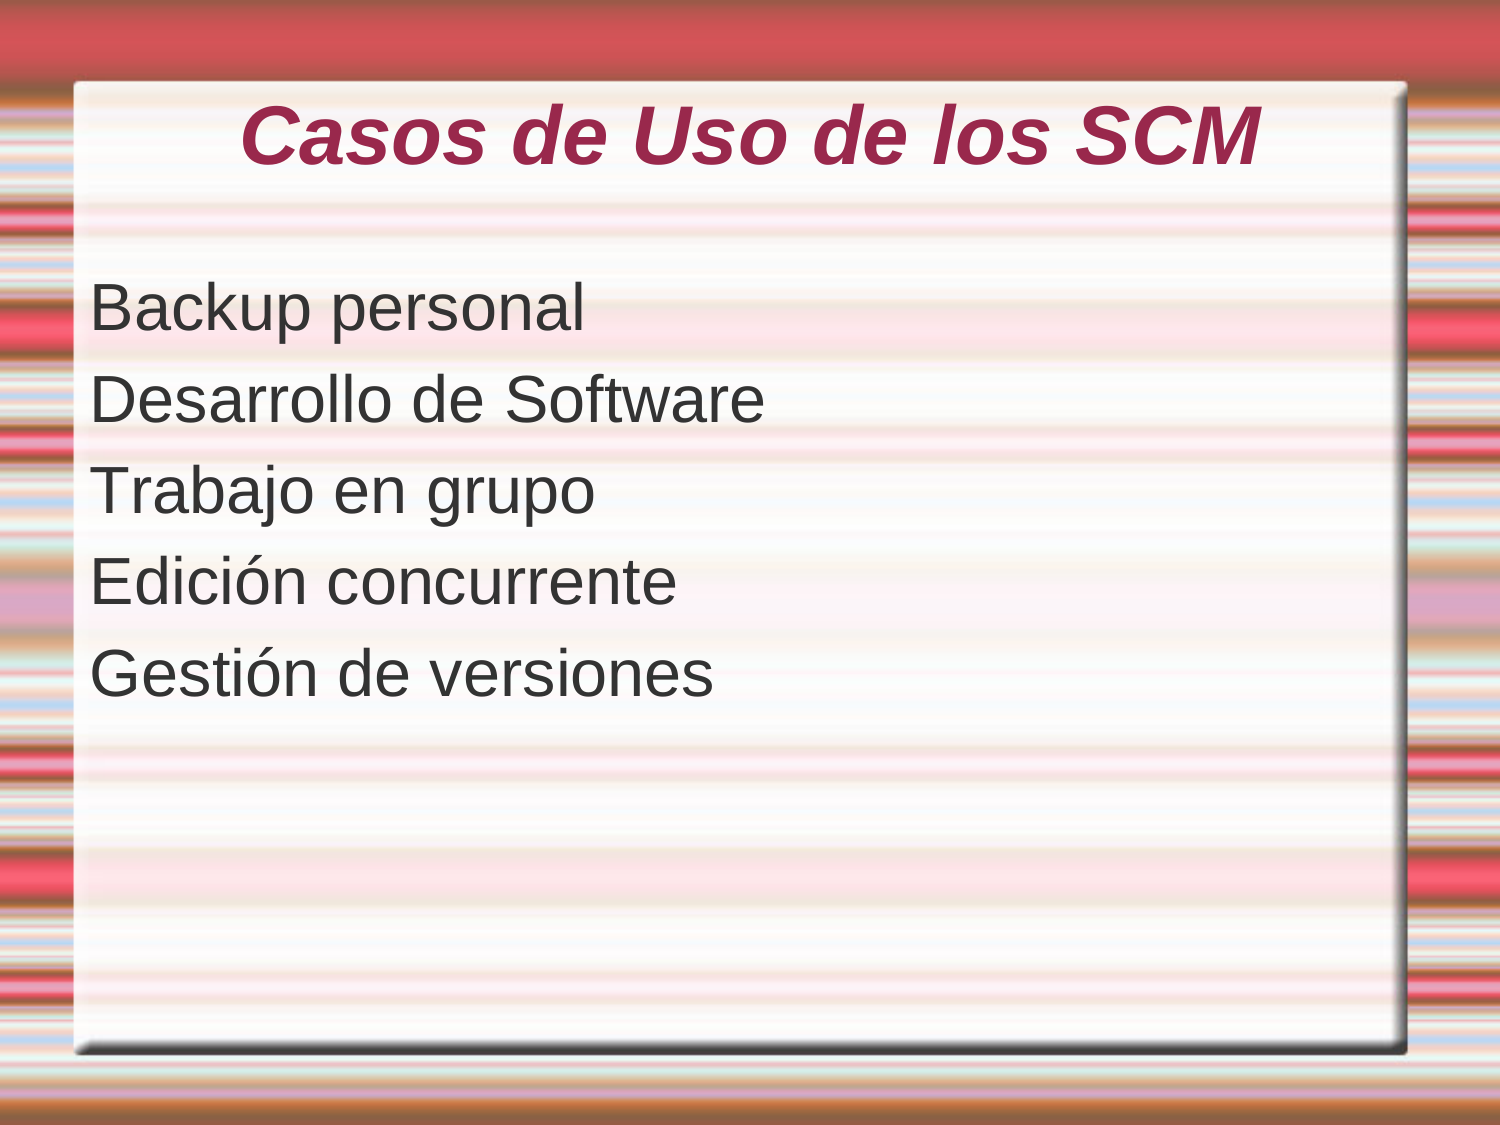

# Casos de Uso de los SCM
Backup personal
Desarrollo de Software
Trabajo en grupo
Edición concurrente
Gestión de versiones